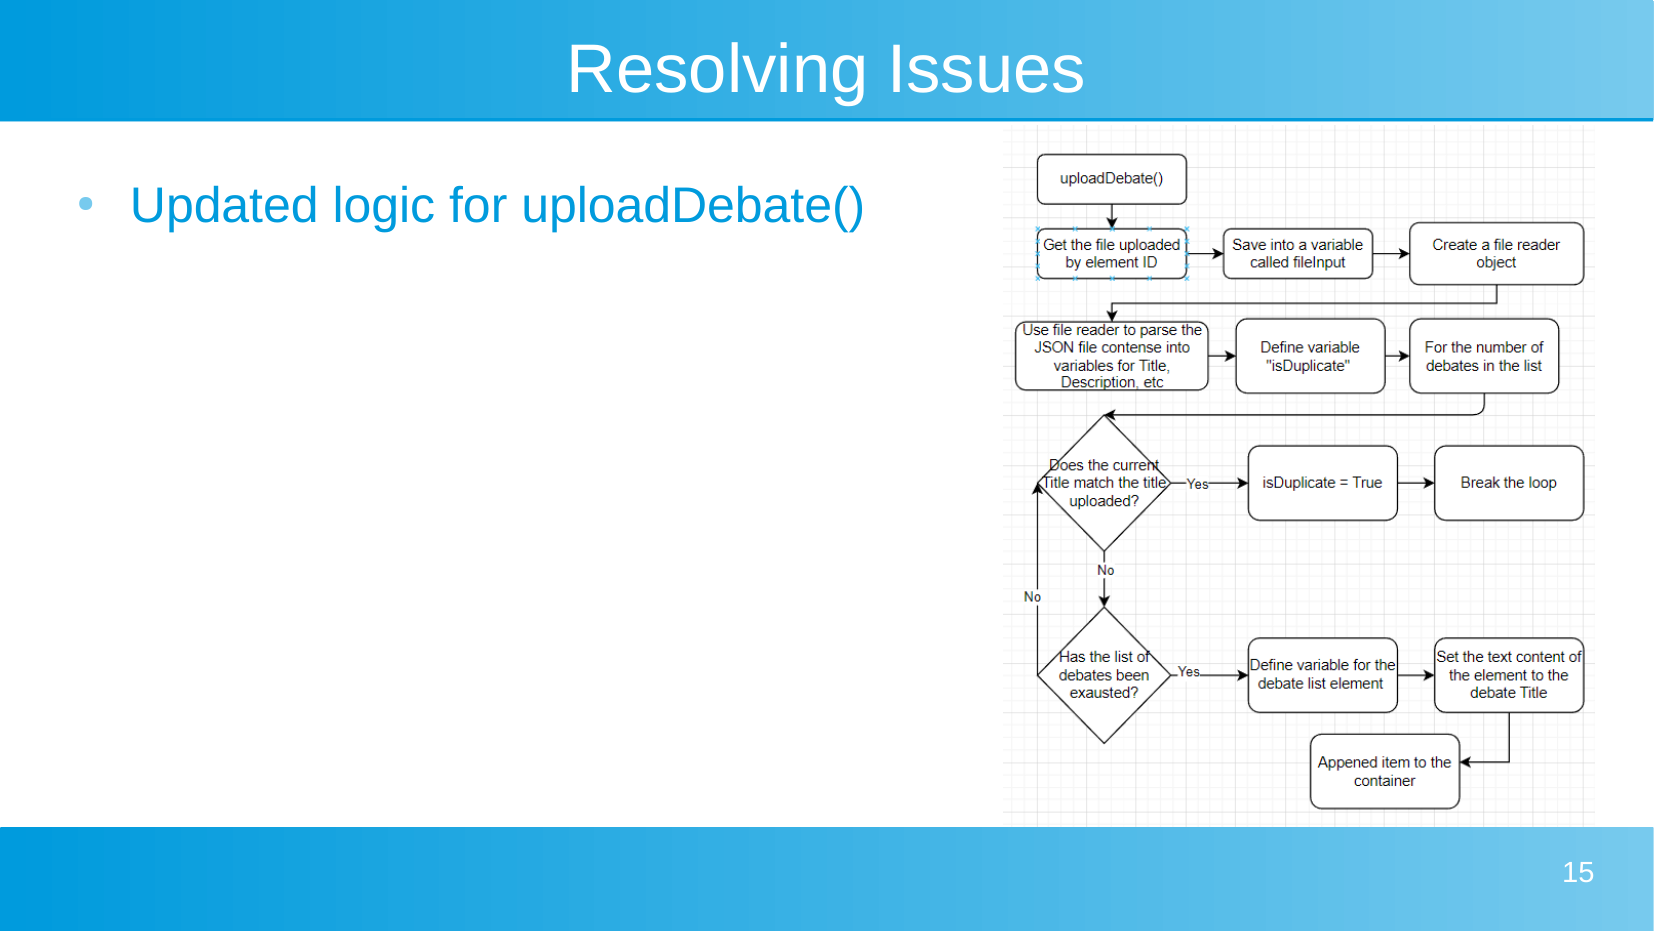

# Resolving Issues
Updated logic for uploadDebate()
15